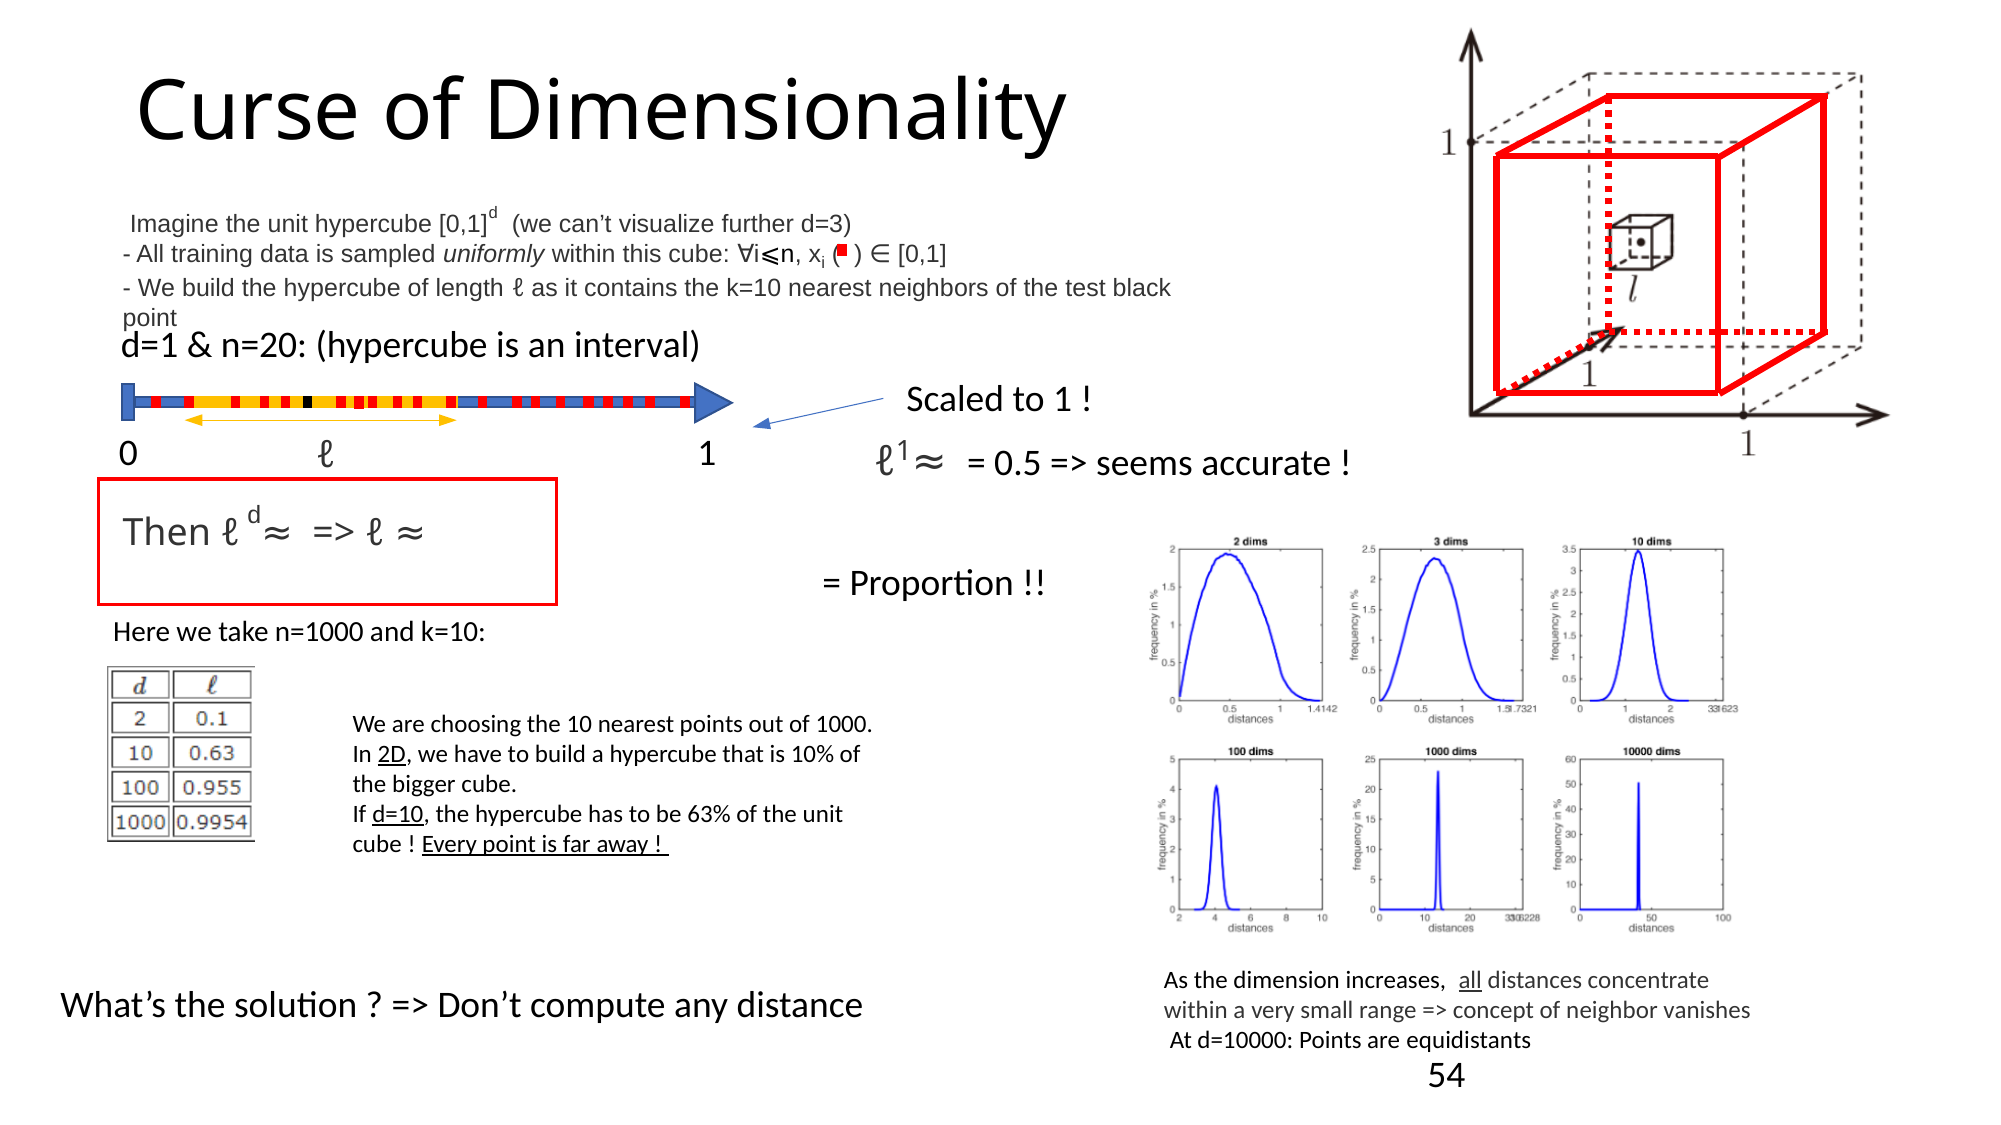

Curse of Dimensionality
 Imagine the unit hypercube [0,1]d (we can’t visualize further d=3)
- All training data is sampled uniformly within this cube: ∀i⩽n, xi ( ) ∈ [0,1]
- We build the hypercube of length ℓ as it contains the k=10 nearest neighbors of the test black point
d=1 & n=20: (hypercube is an interval)
Scaled to 1 !
0
1
ℓ
ℓ1≈ = 0.5 => seems accurate !
Then ℓ d≈  => ℓ ≈
 = Proportion !!
Here we take n=1000 and k=10:
We are choosing the 10 nearest points out of 1000. In 2D, we have to build a hypercube that is 10% of the bigger cube.
If d=10, the hypercube has to be 63% of the unit cube ! Every point is far away !
As the dimension increases,  all distances concentrate within a very small range => concept of neighbor vanishes
 At d=10000: Points are equidistants
What’s the solution ? => Don’t compute any distance